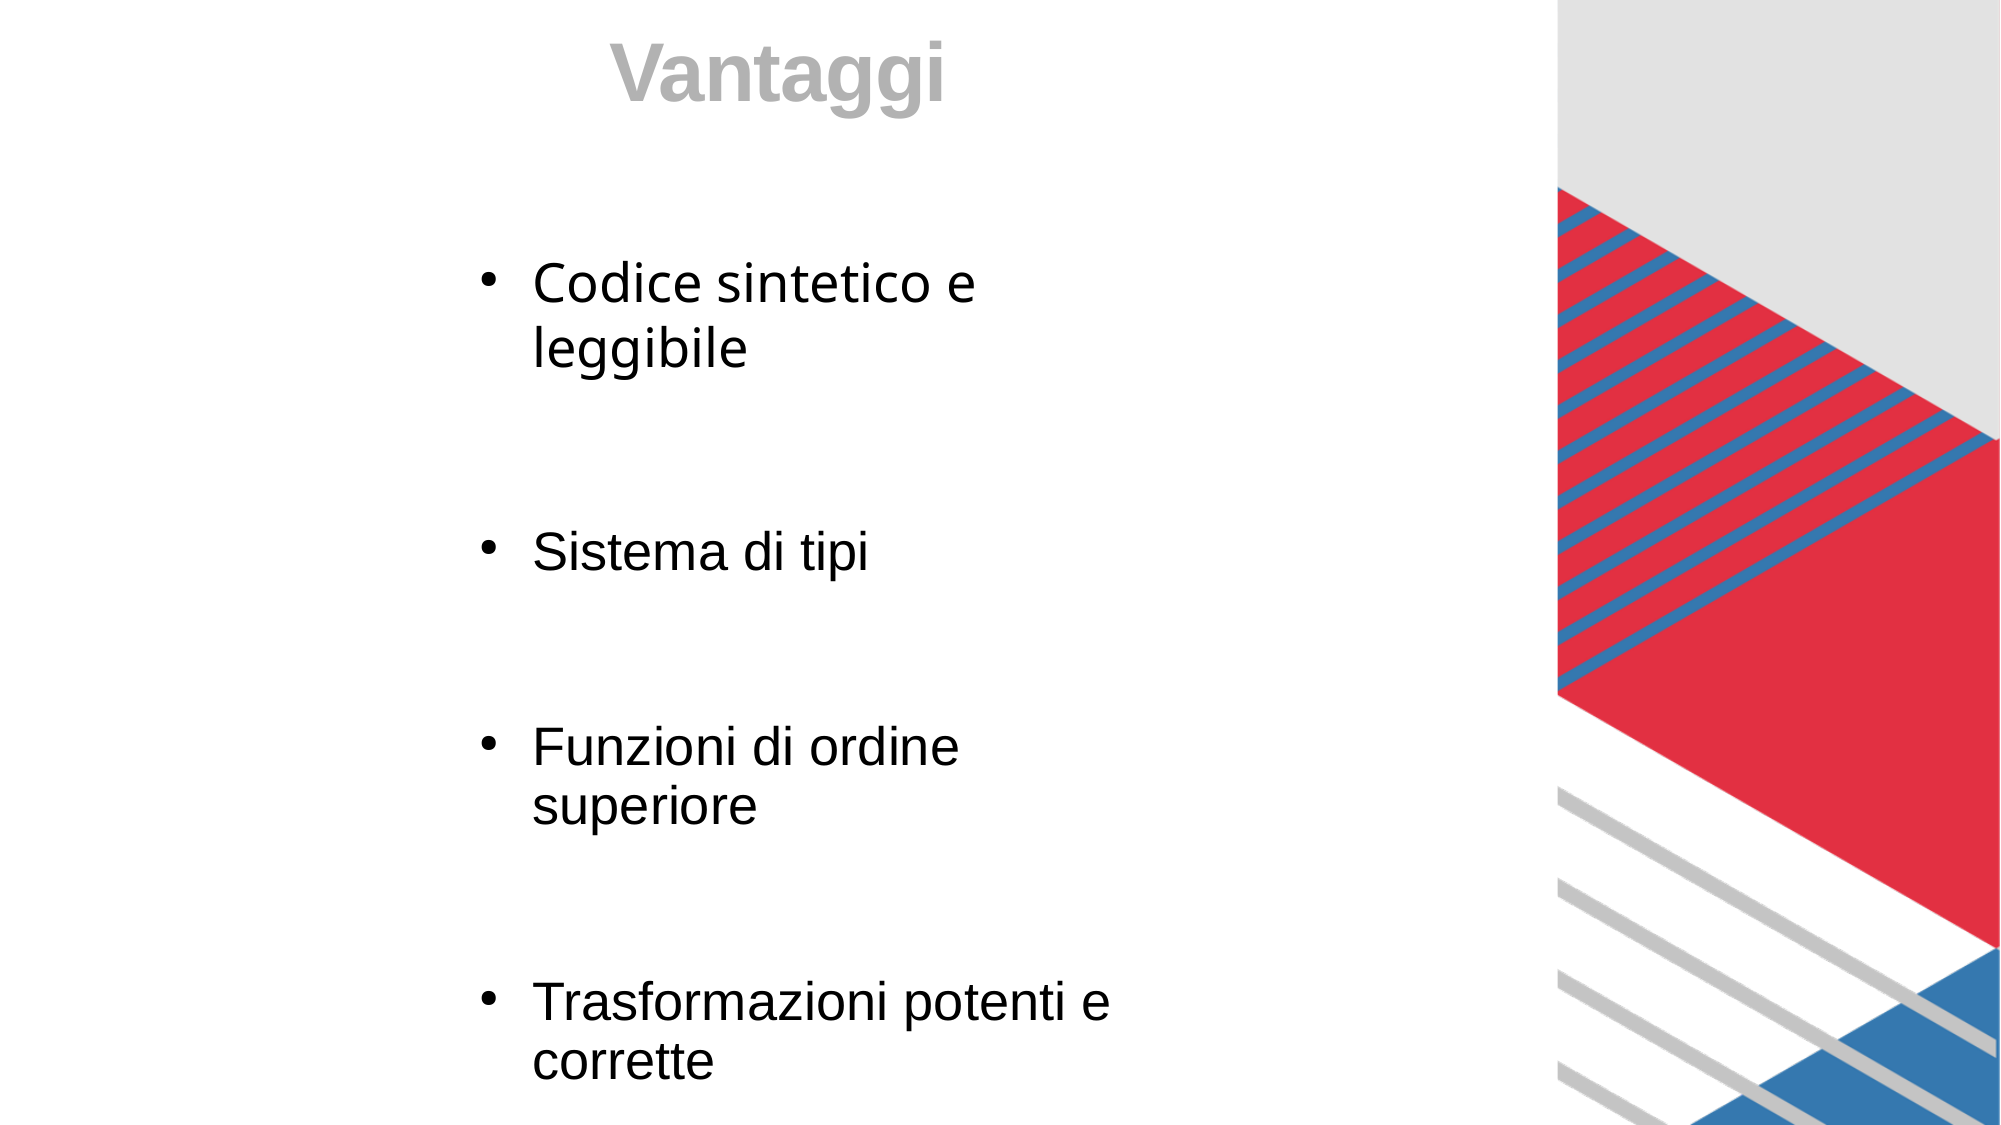

# Vantaggi
Codice sintetico e leggibile
Sistema di tipi
Funzioni di ordine superiore
Trasformazioni potenti e corrette